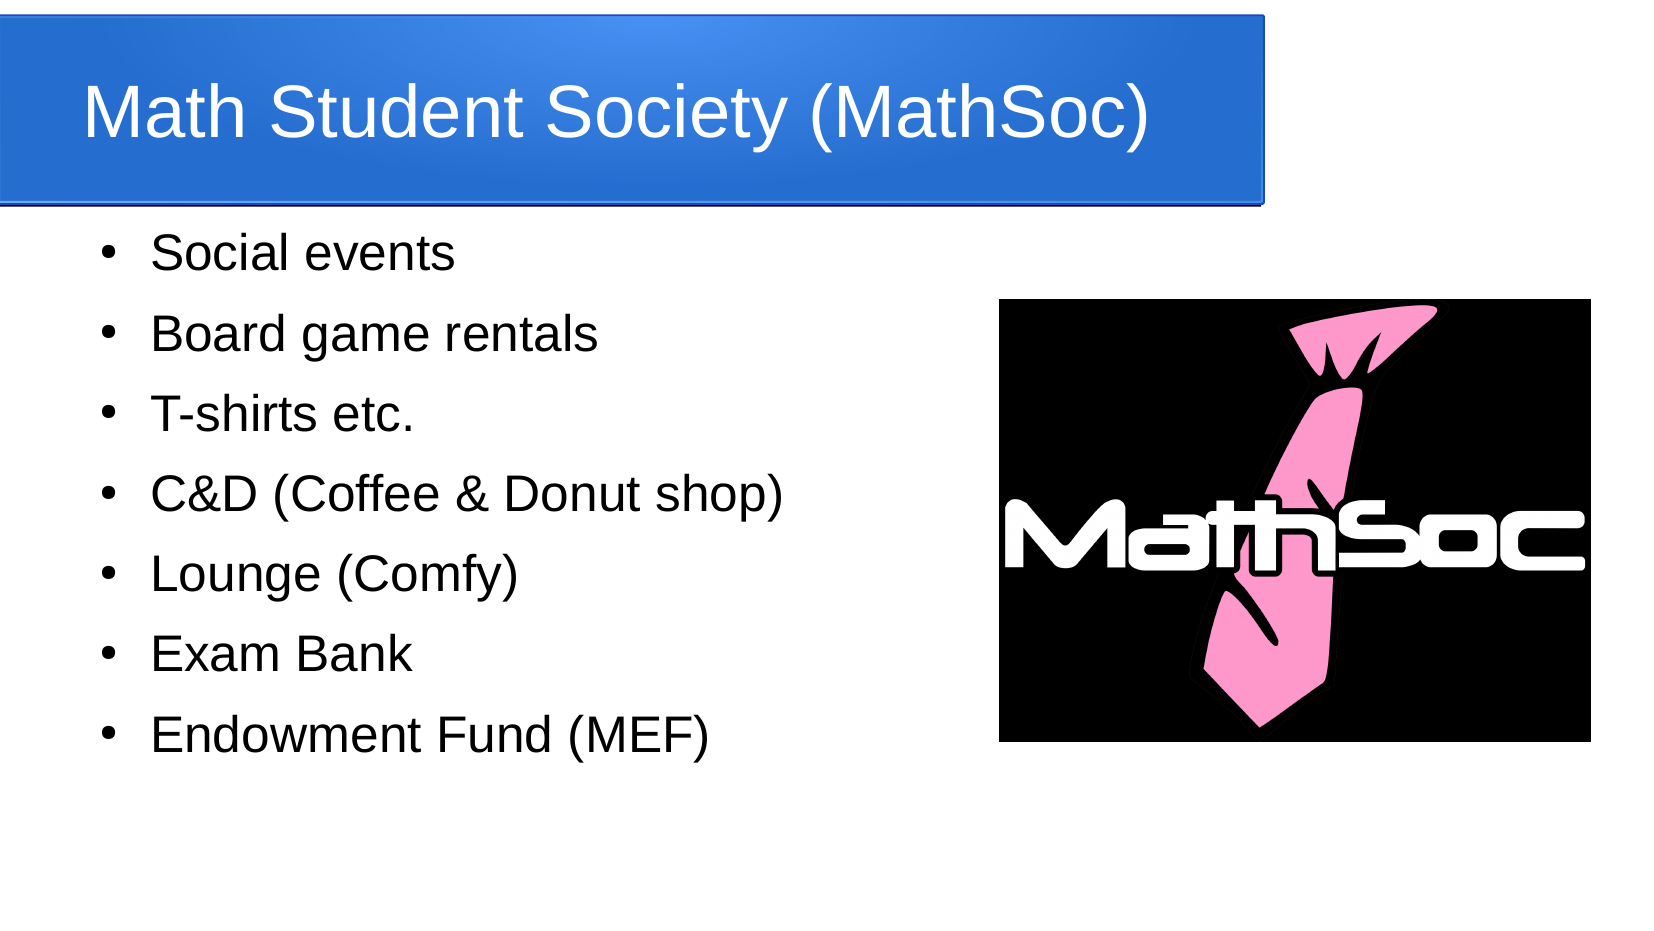

# Math Student Society (MathSoc)
Social events
Board game rentals
T-shirts etc.
C&D (Coffee & Donut shop)
Lounge (Comfy)
Exam Bank
Endowment Fund (MEF)